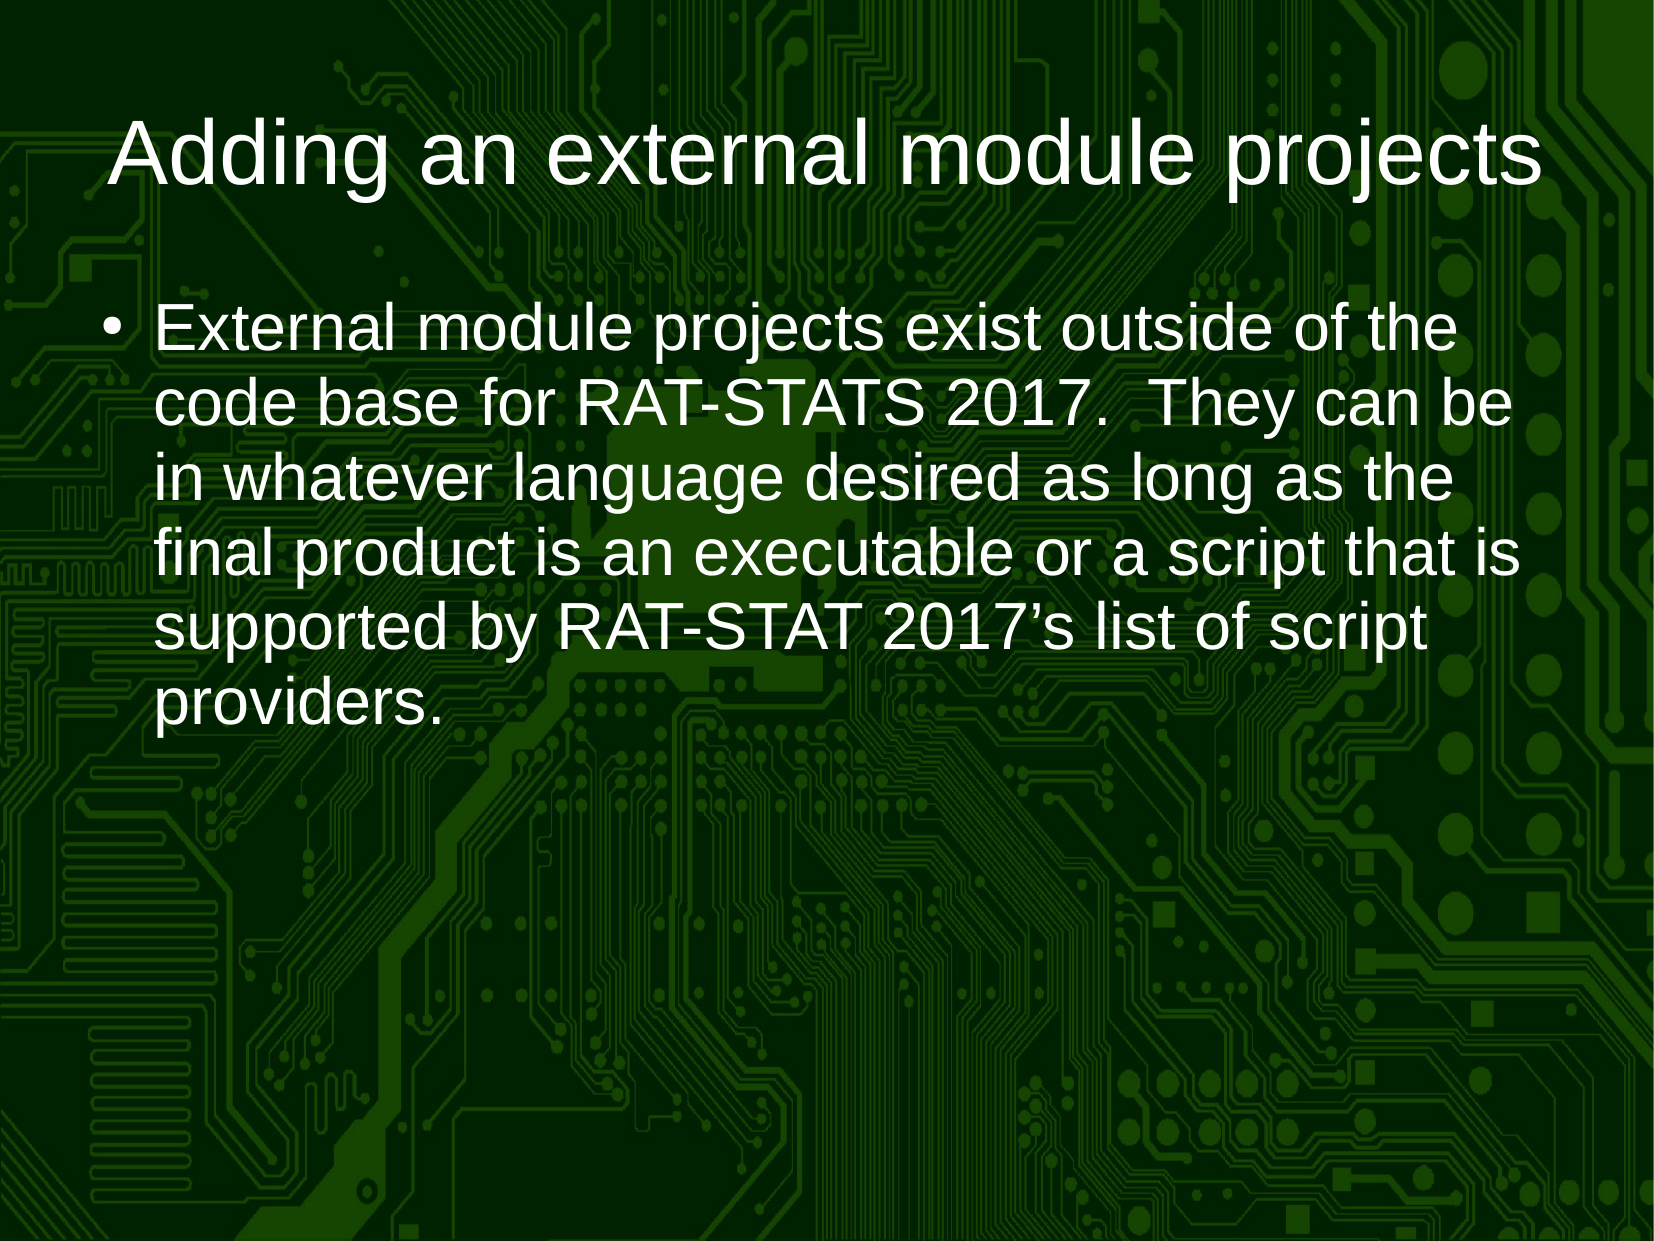

# Adding an external module projects
External module projects exist outside of the code base for RAT-STATS 2017. They can be in whatever language desired as long as the final product is an executable or a script that is supported by RAT-STAT 2017’s list of script providers.